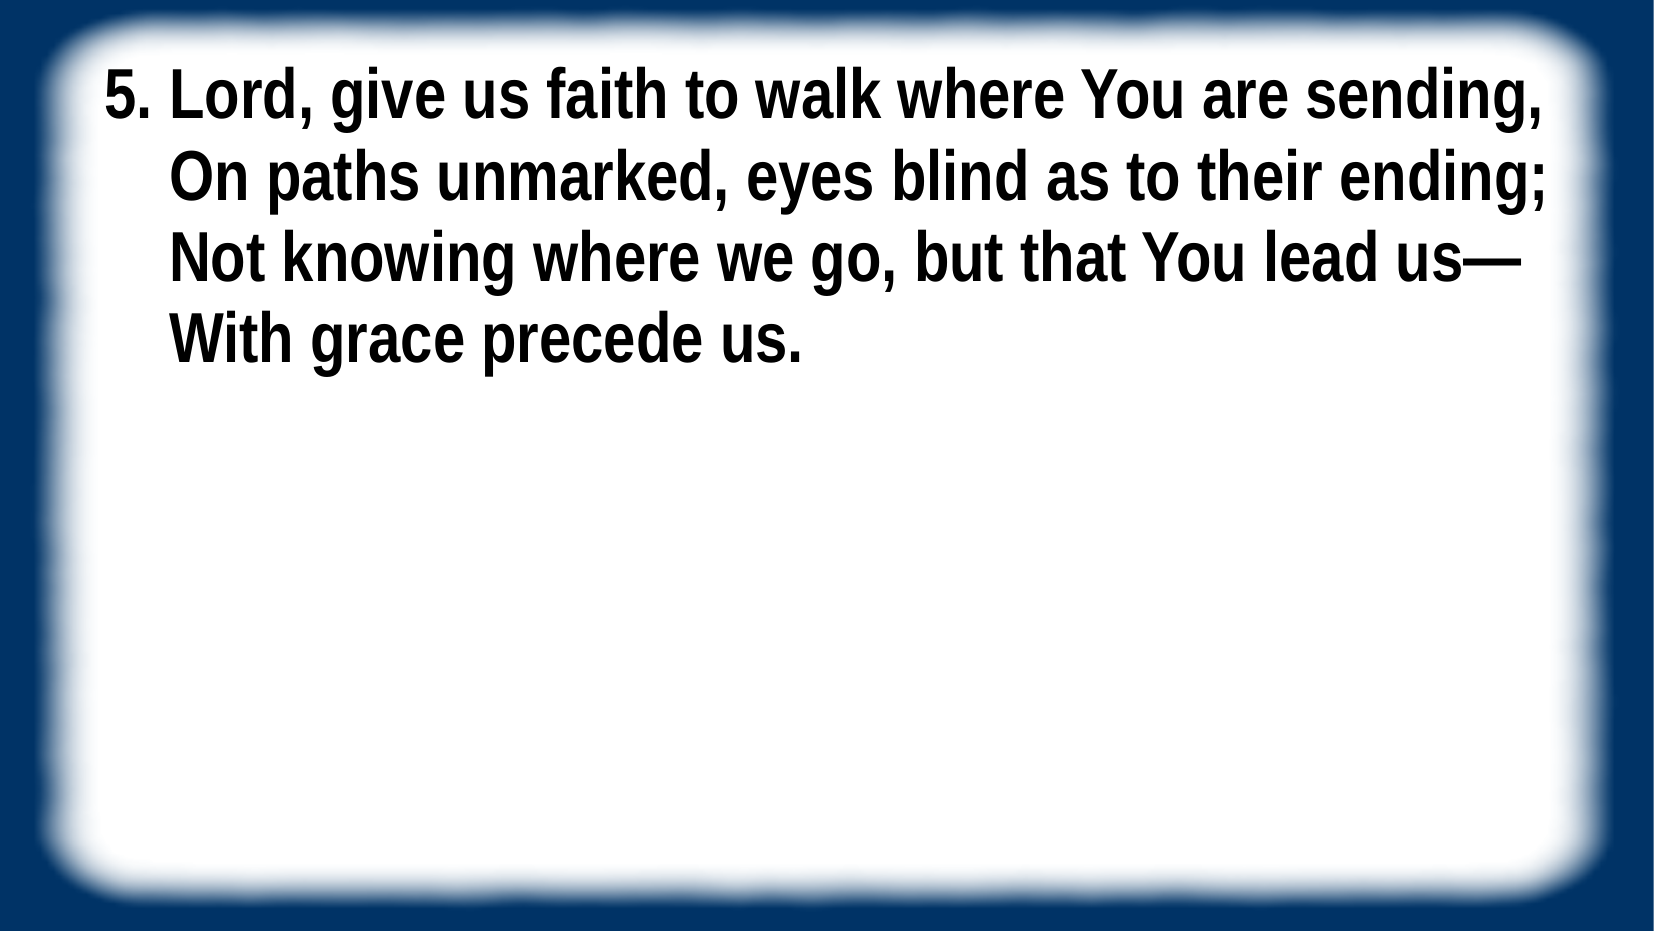

5. Lord, give us faith to walk where You are sending,
 On paths unmarked, eyes blind as to their ending;
 Not knowing where we go, but that You lead us—
 With grace precede us.